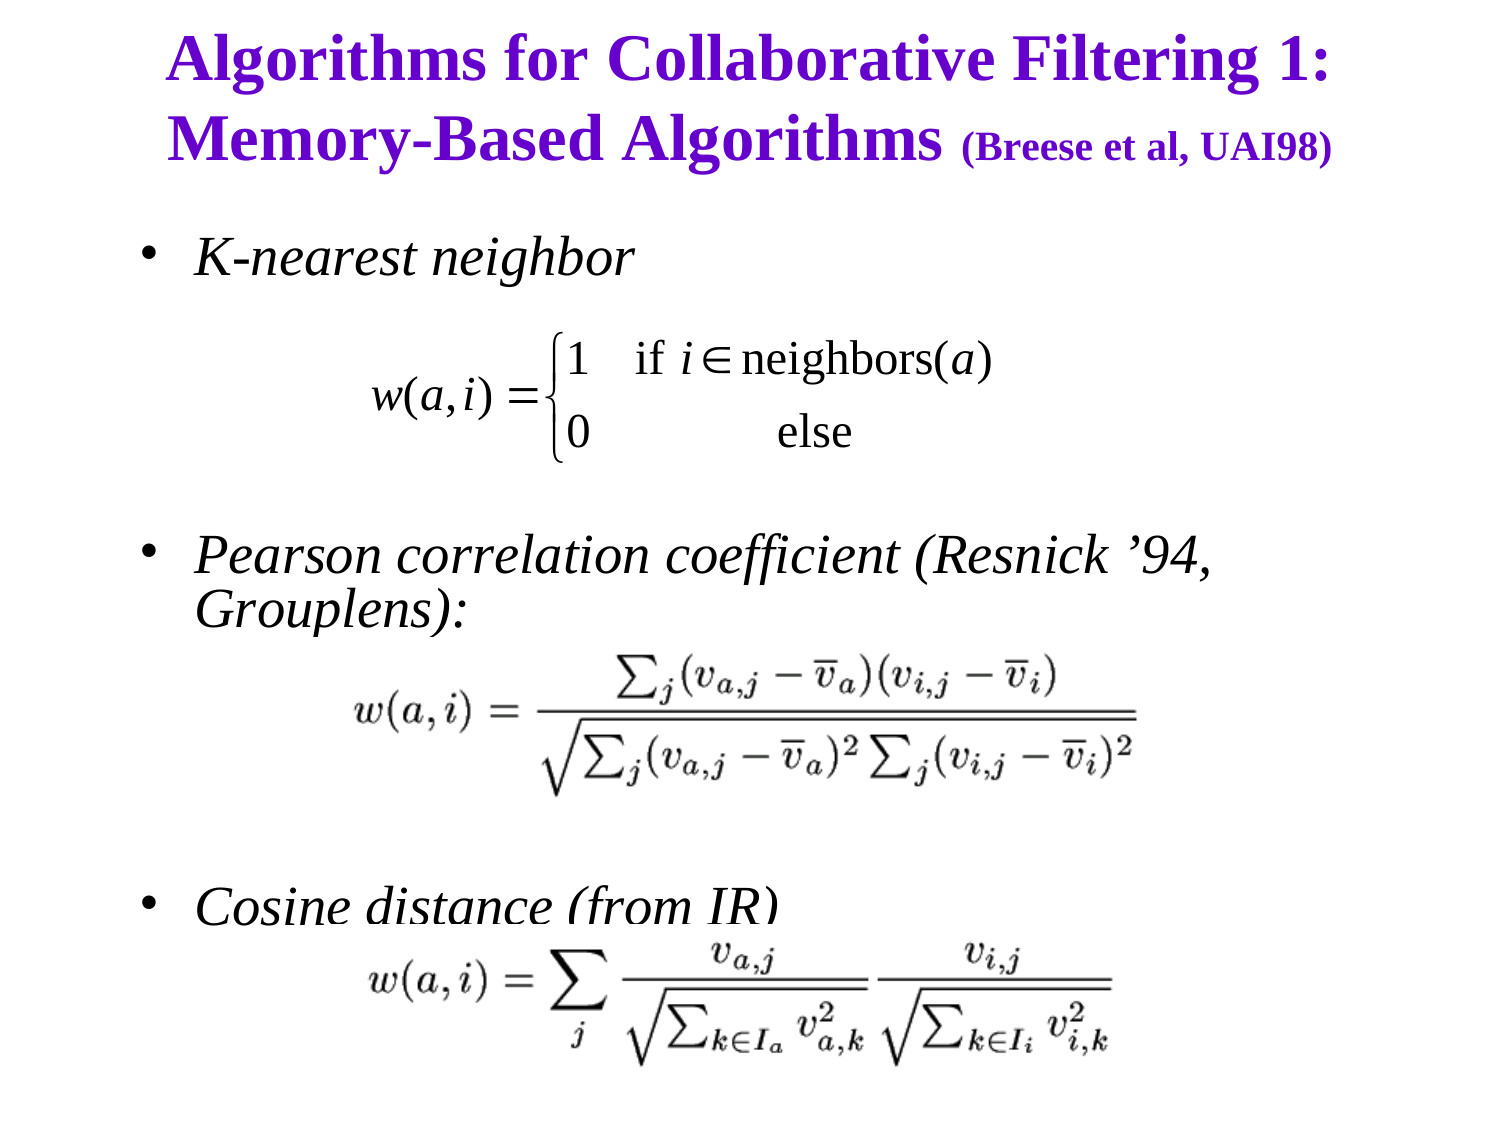

# Algorithms for Collaborative Filtering 1: Memory-Based Algorithms (Breese et al, UAI98)
K-nearest neighbor
Pearson correlation coefficient (Resnick ’94, Grouplens):
Cosine distance (from IR)